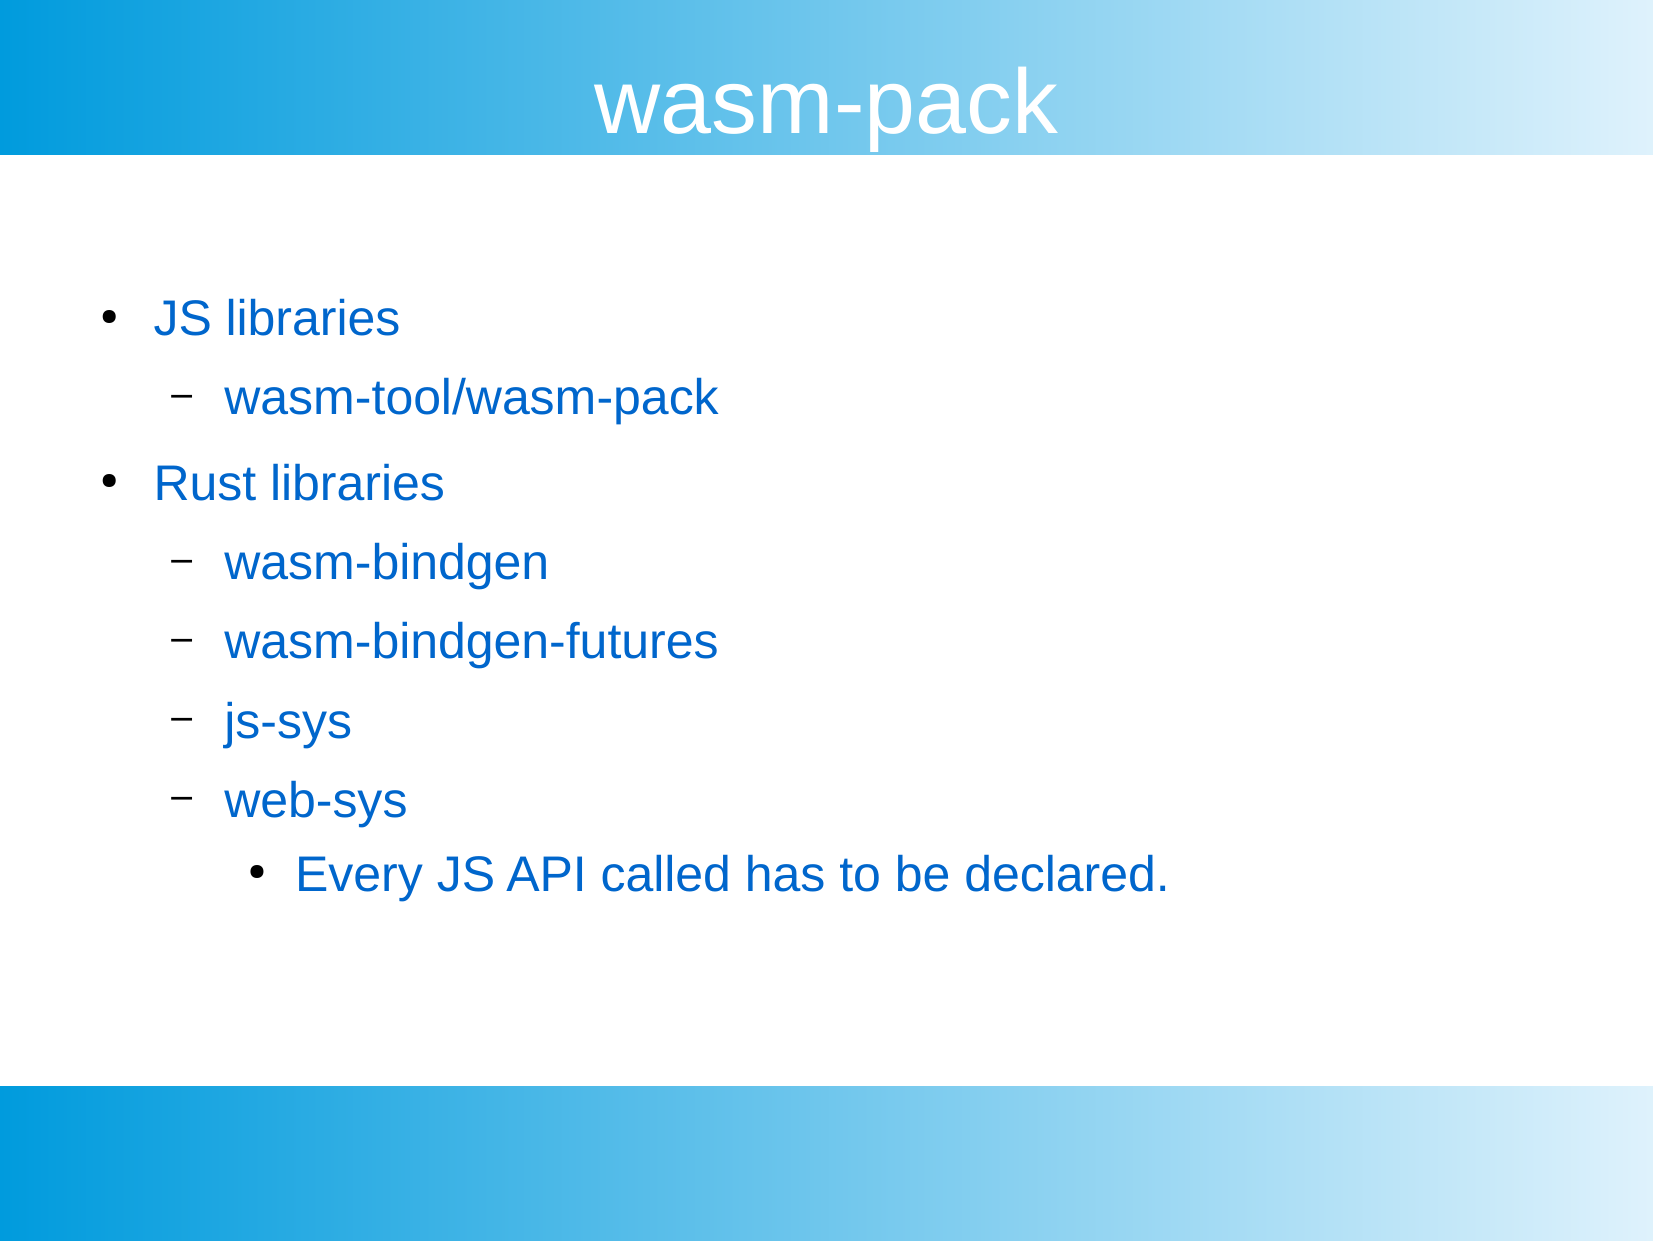

# wasm-pack
JS libraries
wasm-tool/wasm-pack
Rust libraries
wasm-bindgen
wasm-bindgen-futures
js-sys
web-sys
Every JS API called has to be declared.